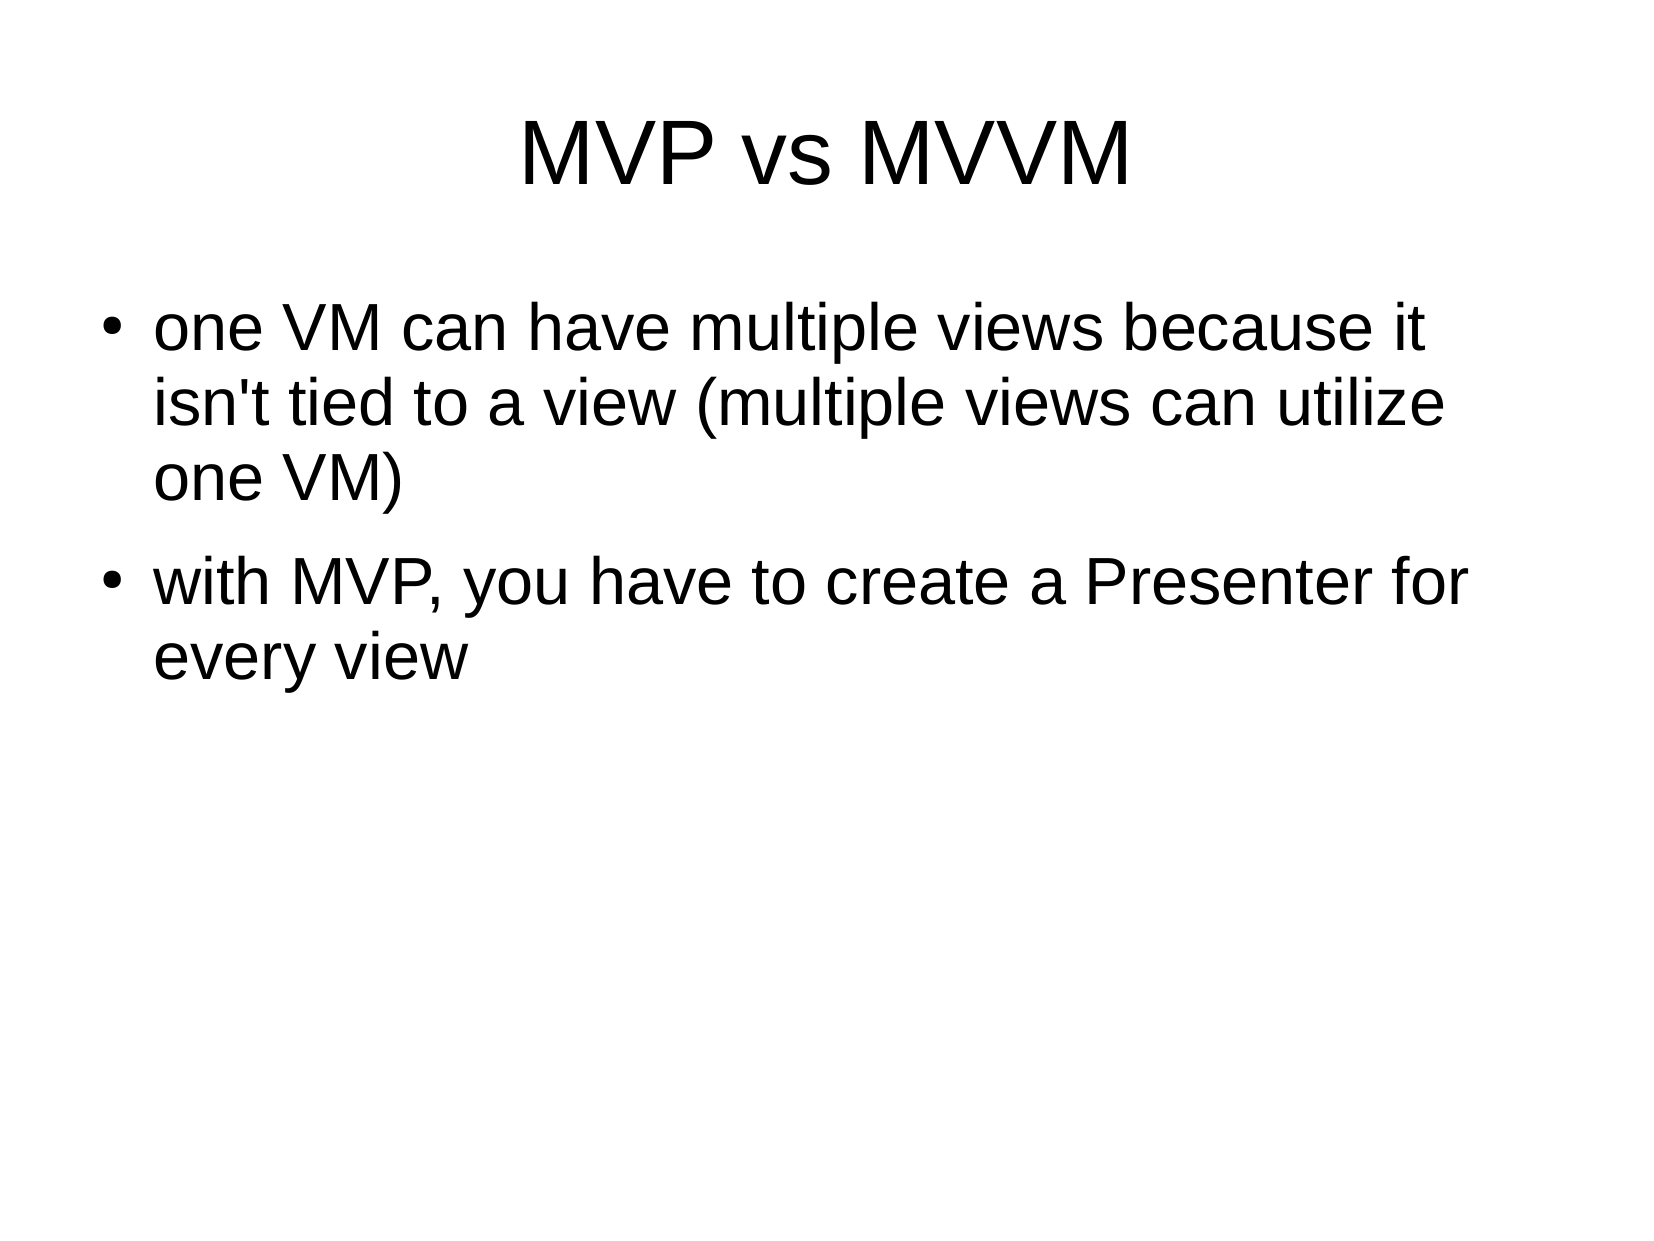

# MVP vs MVVM
one VM can have multiple views because it isn't tied to a view (multiple views can utilize one VM)
with MVP, you have to create a Presenter for every view